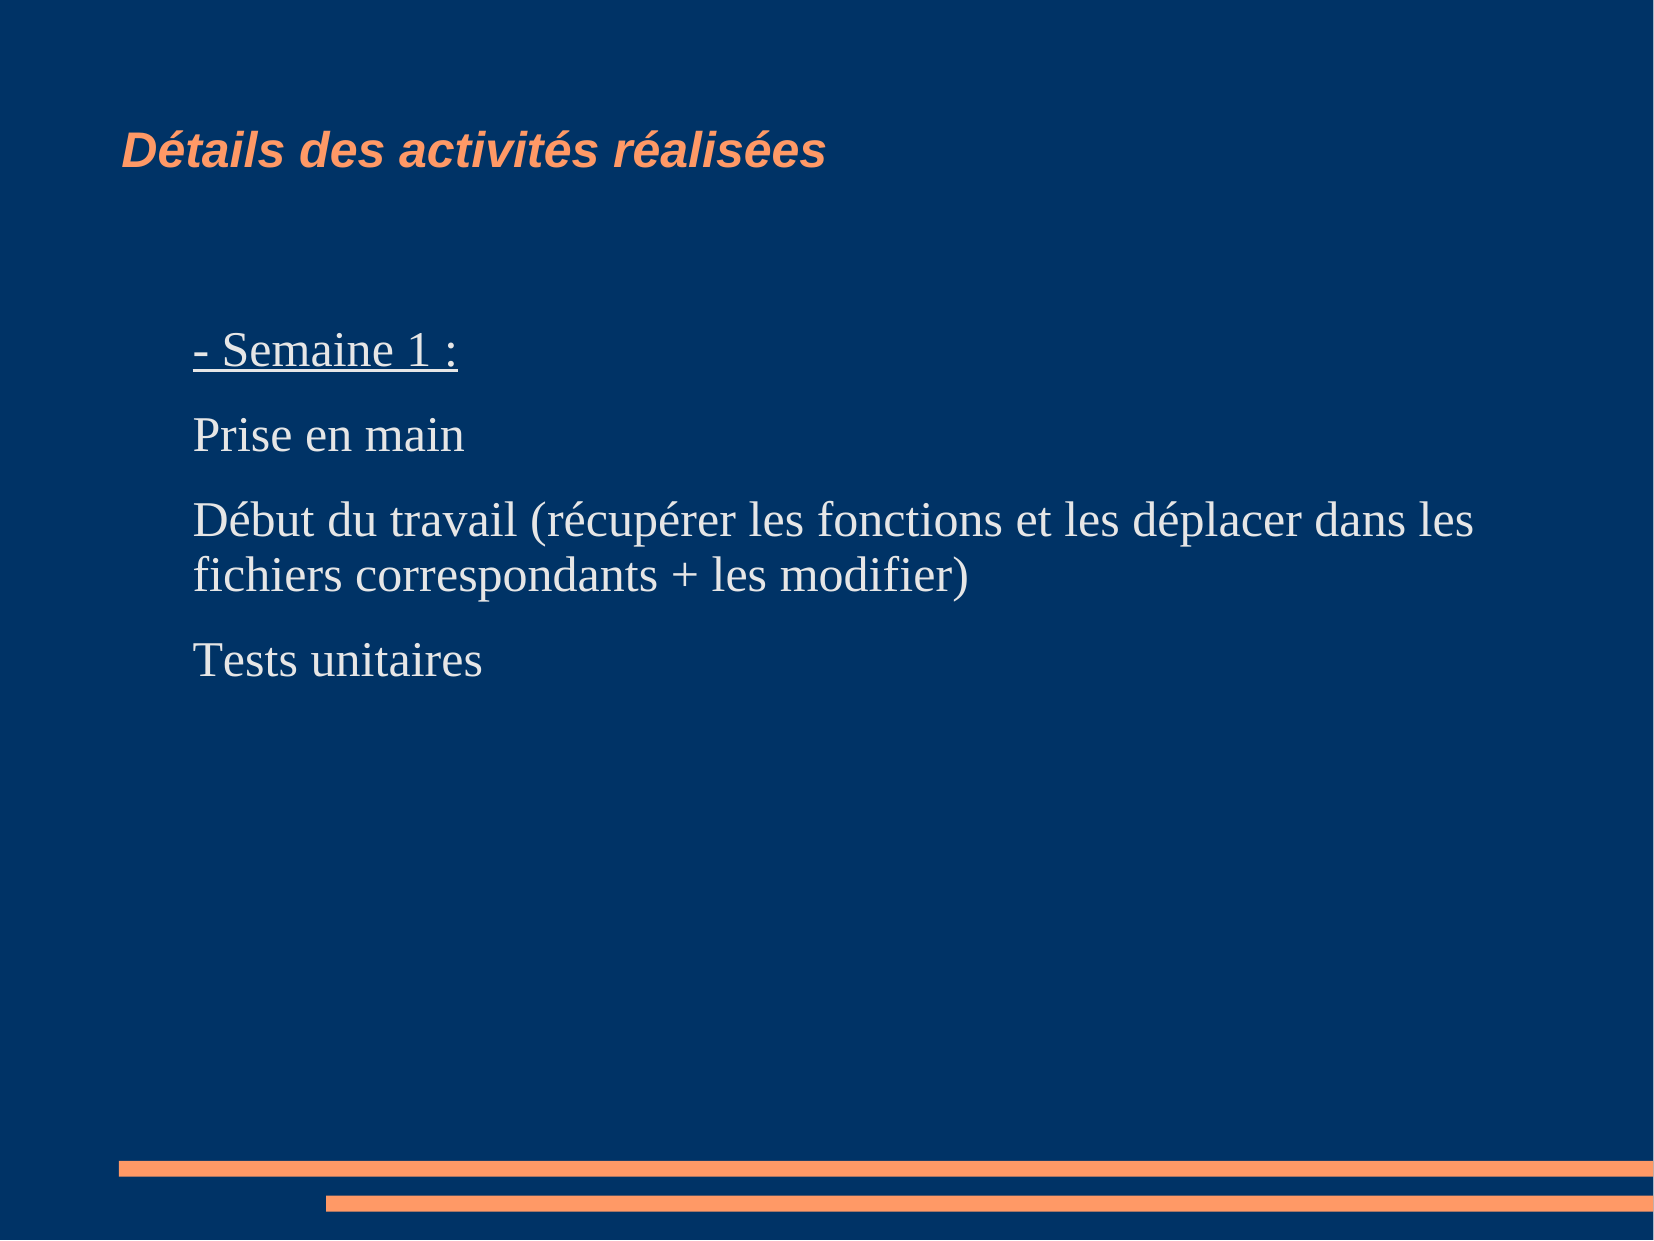

# Détails des activités réalisées
- Semaine 1 :
Prise en main
Début du travail (récupérer les fonctions et les déplacer dans les fichiers correspondants + les modifier)
Tests unitaires